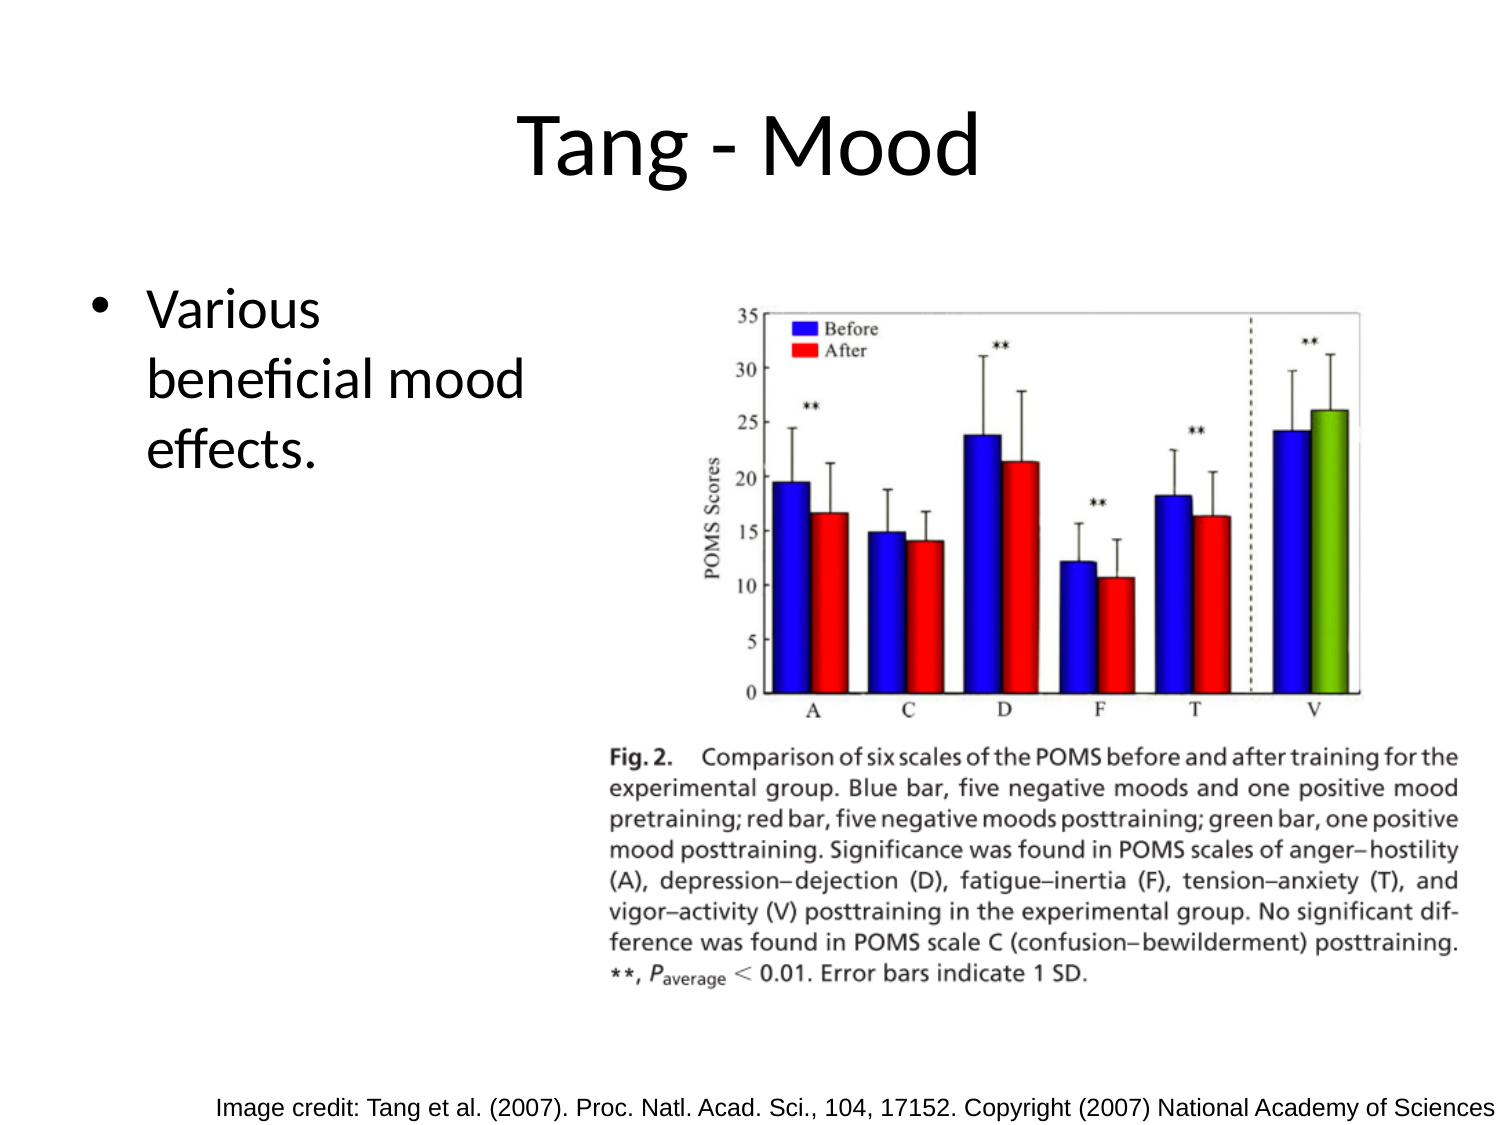

# Tang - Mood
Various beneficial mood effects.
Image credit: Tang et al. (2007). Proc. Natl. Acad. Sci., 104, 17152. Copyright (2007) National Academy of Sciences